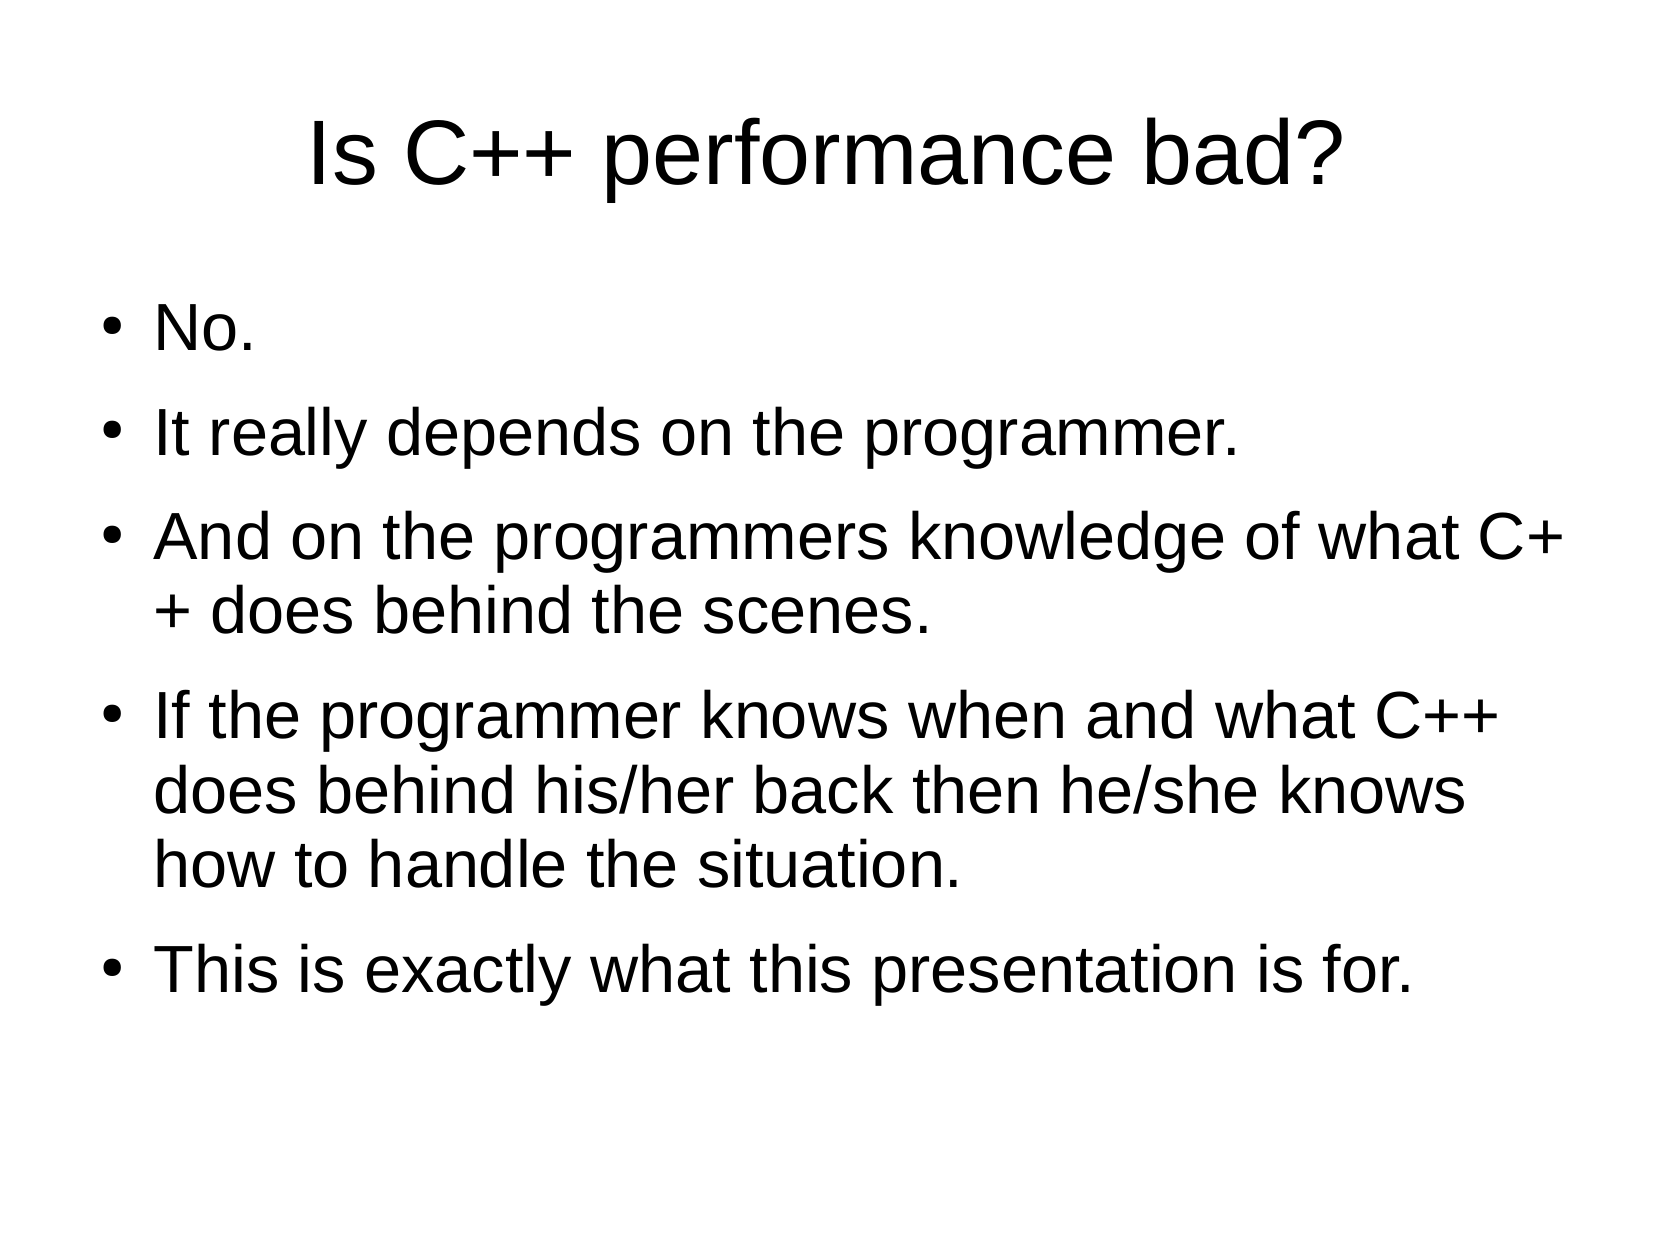

# Is C++ performance bad?
No.
It really depends on the programmer.
And on the programmers knowledge of what C++ does behind the scenes.
If the programmer knows when and what C++ does behind his/her back then he/she knows how to handle the situation.
This is exactly what this presentation is for.